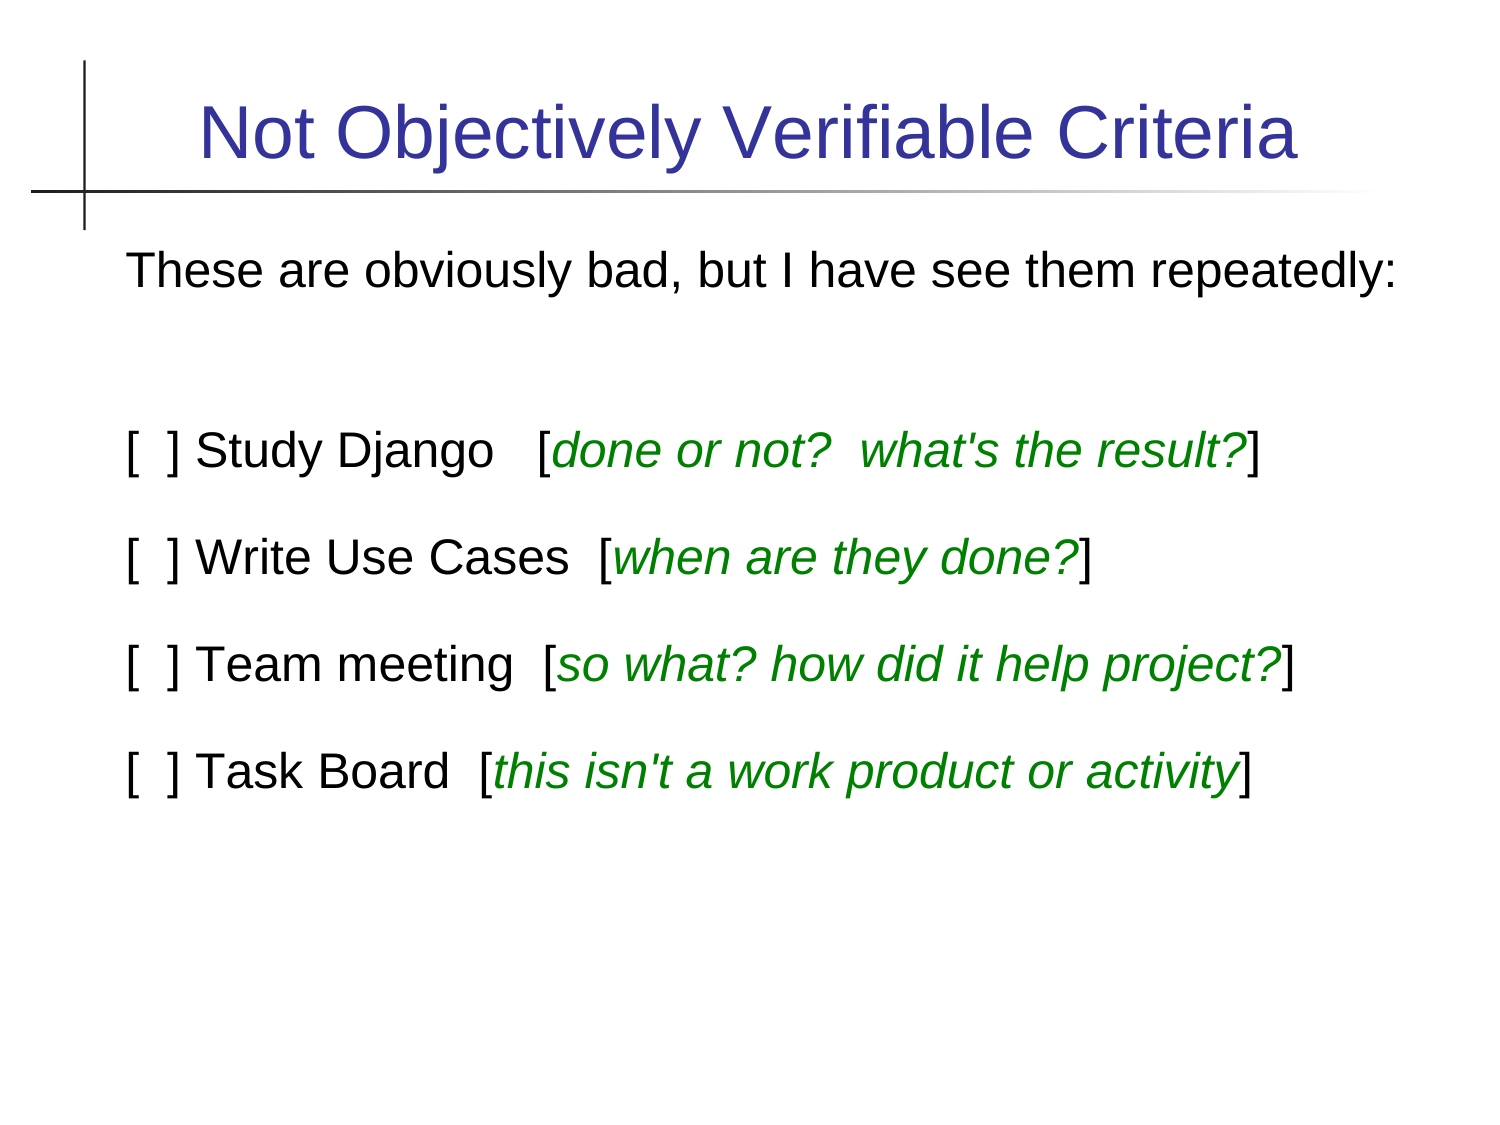

# Not Objectively Verifiable Criteria
These are obviously bad, but I have see them repeatedly:
[ ] Study Django [done or not? what's the result?]
[ ] Write Use Cases [when are they done?]
[ ] Team meeting [so what? how did it help project?]
[ ] Task Board [this isn't a work product or activity]